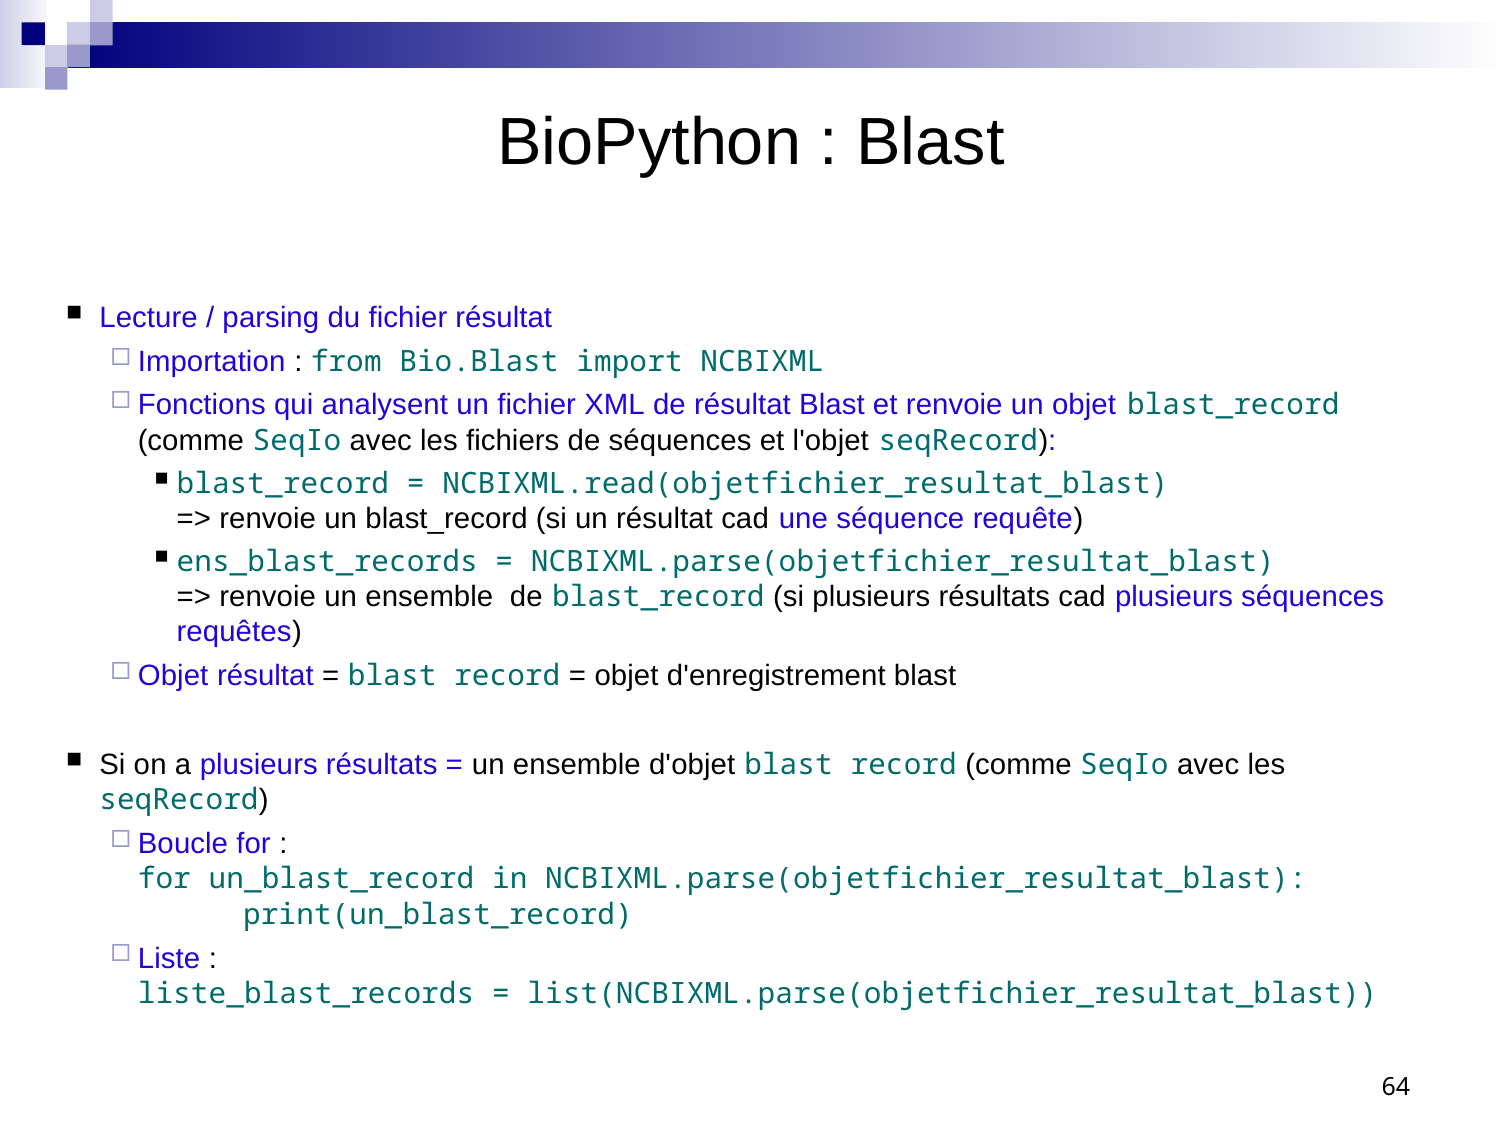

# BioPython : Blast
Lecture / parsing du fichier résultat
Importation : from Bio.Blast import NCBIXML
Fonctions qui analysent un fichier XML de résultat Blast et renvoie un objet blast_record (comme SeqIo avec les fichiers de séquences et l'objet seqRecord):
blast_record = NCBIXML.read(objetfichier_resultat_blast)
=> renvoie un blast_record (si un résultat cad une séquence requête)
ens_blast_records = NCBIXML.parse(objetfichier_resultat_blast)
=> renvoie un ensemble de blast_record (si plusieurs résultats cad plusieurs séquences requêtes)
Objet résultat = blast record = objet d'enregistrement blast
Si on a plusieurs résultats = un ensemble d'objet blast record (comme SeqIo avec les seqRecord)
Boucle for :
for un_blast_record in NCBIXML.parse(objetfichier_resultat_blast):
				 print(un_blast_record)
Liste :
liste_blast_records = list(NCBIXML.parse(objetfichier_resultat_blast))
64